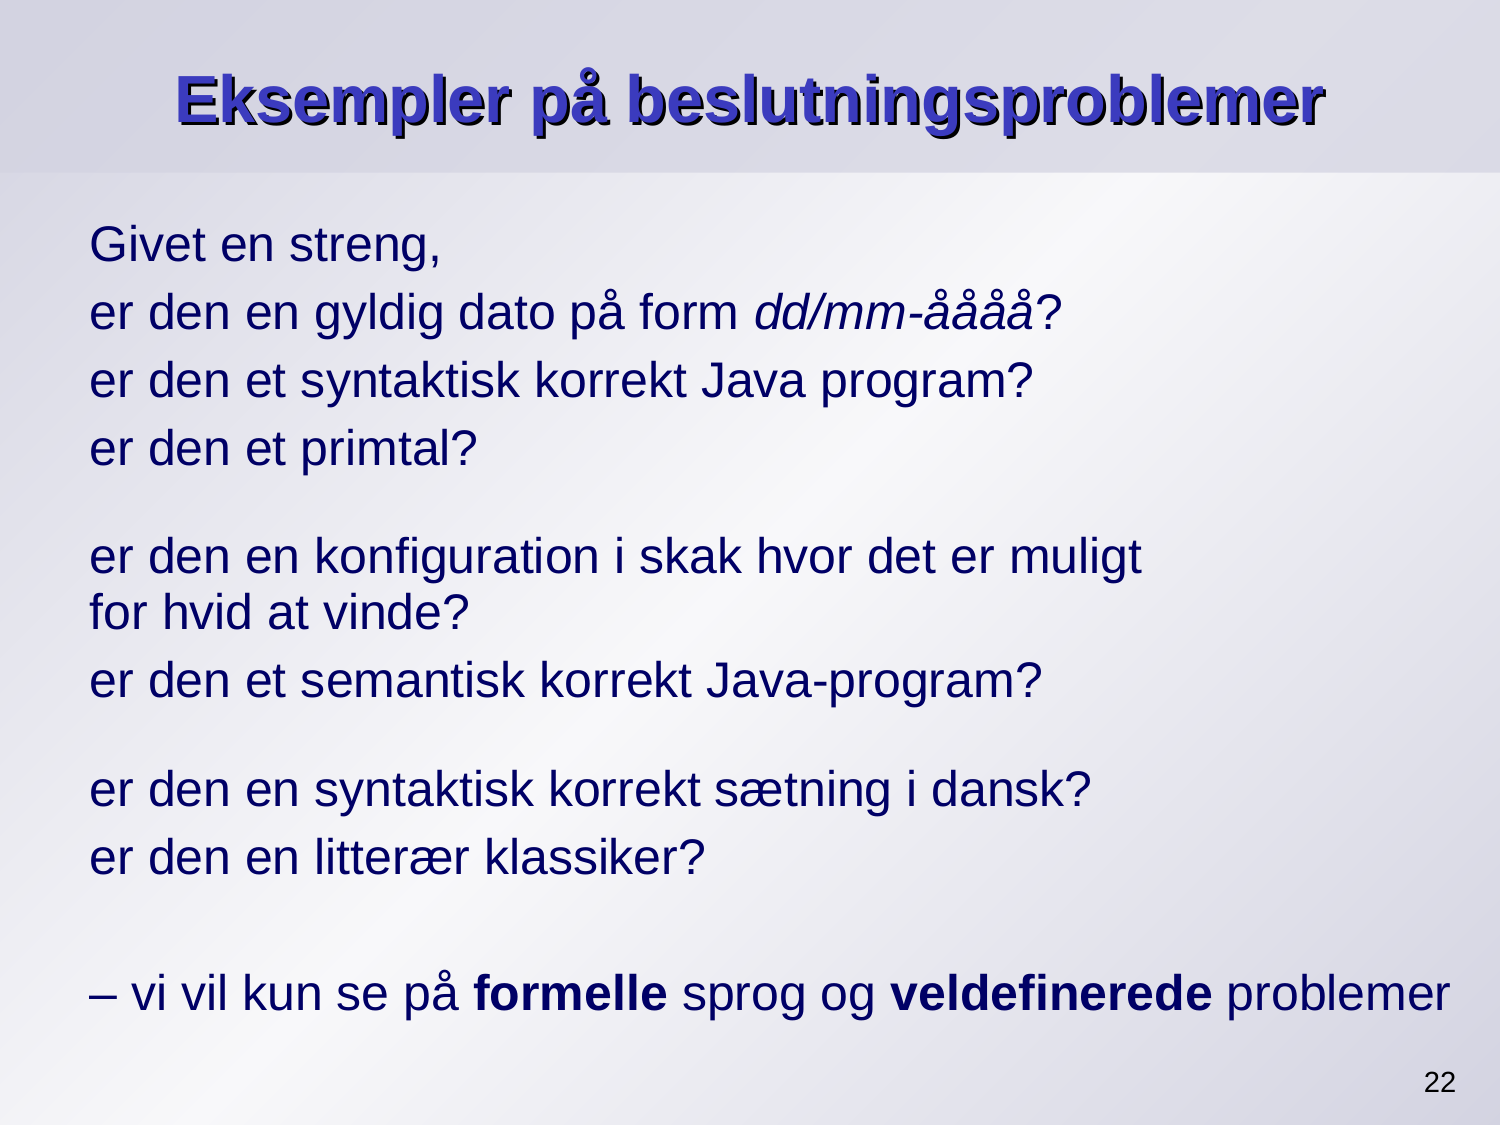

# Eksempler på beslutningsproblemer
Givet en streng,
er den en gyldig dato på form dd/mm-åååå?
er den et syntaktisk korrekt Java program?
er den et primtal?
er den en konfiguration i skak hvor det er muligt
for hvid at vinde?
er den et semantisk korrekt Java-program?
er den en syntaktisk korrekt sætning i dansk?
er den en litterær klassiker?
– vi vil kun se på formelle sprog og veldefinerede problemer
22